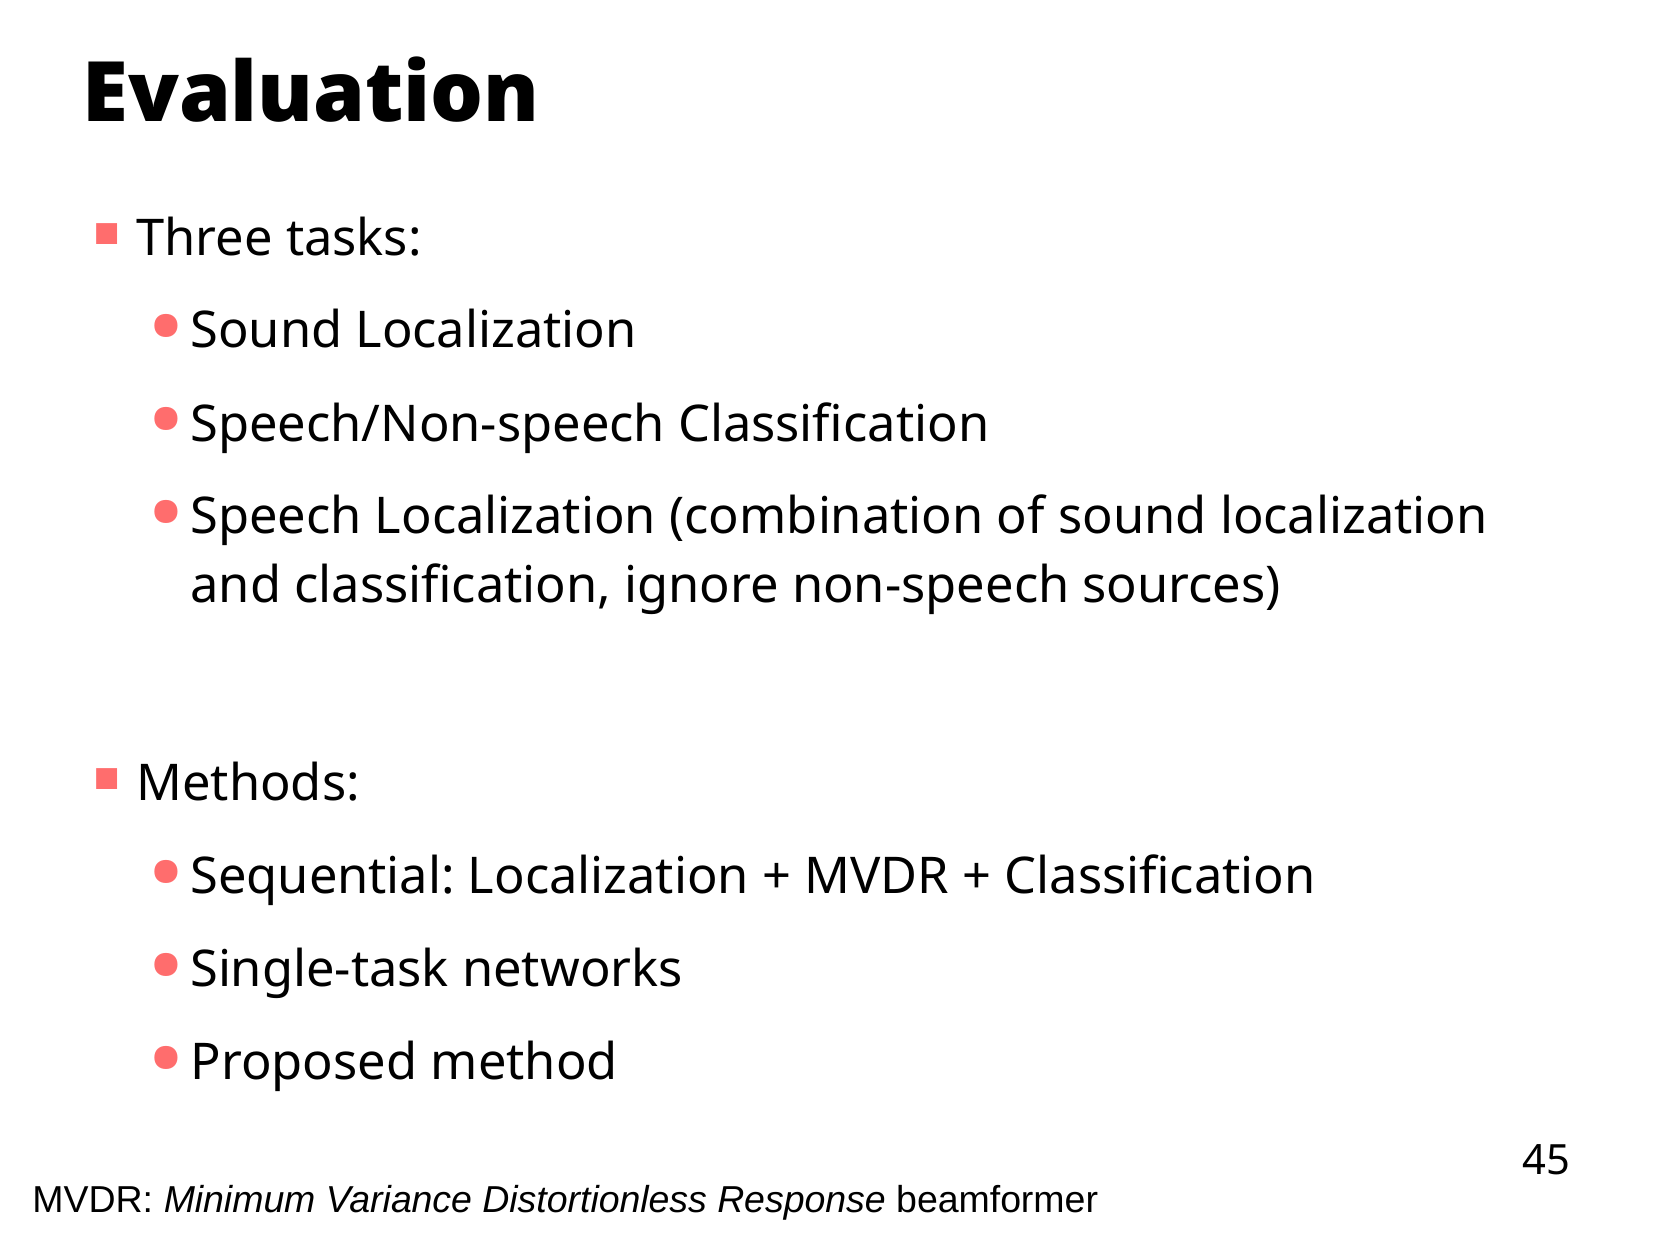

# Evaluation
Three tasks:
Sound Localization
Speech/Non-speech Classification
Speech Localization (combination of sound localization and classification, ignore non-speech sources)
Methods:
Sequential: Localization + MVDR + Classification
Single-task networks
Proposed method
45
MVDR: Minimum Variance Distortionless Response beamformer